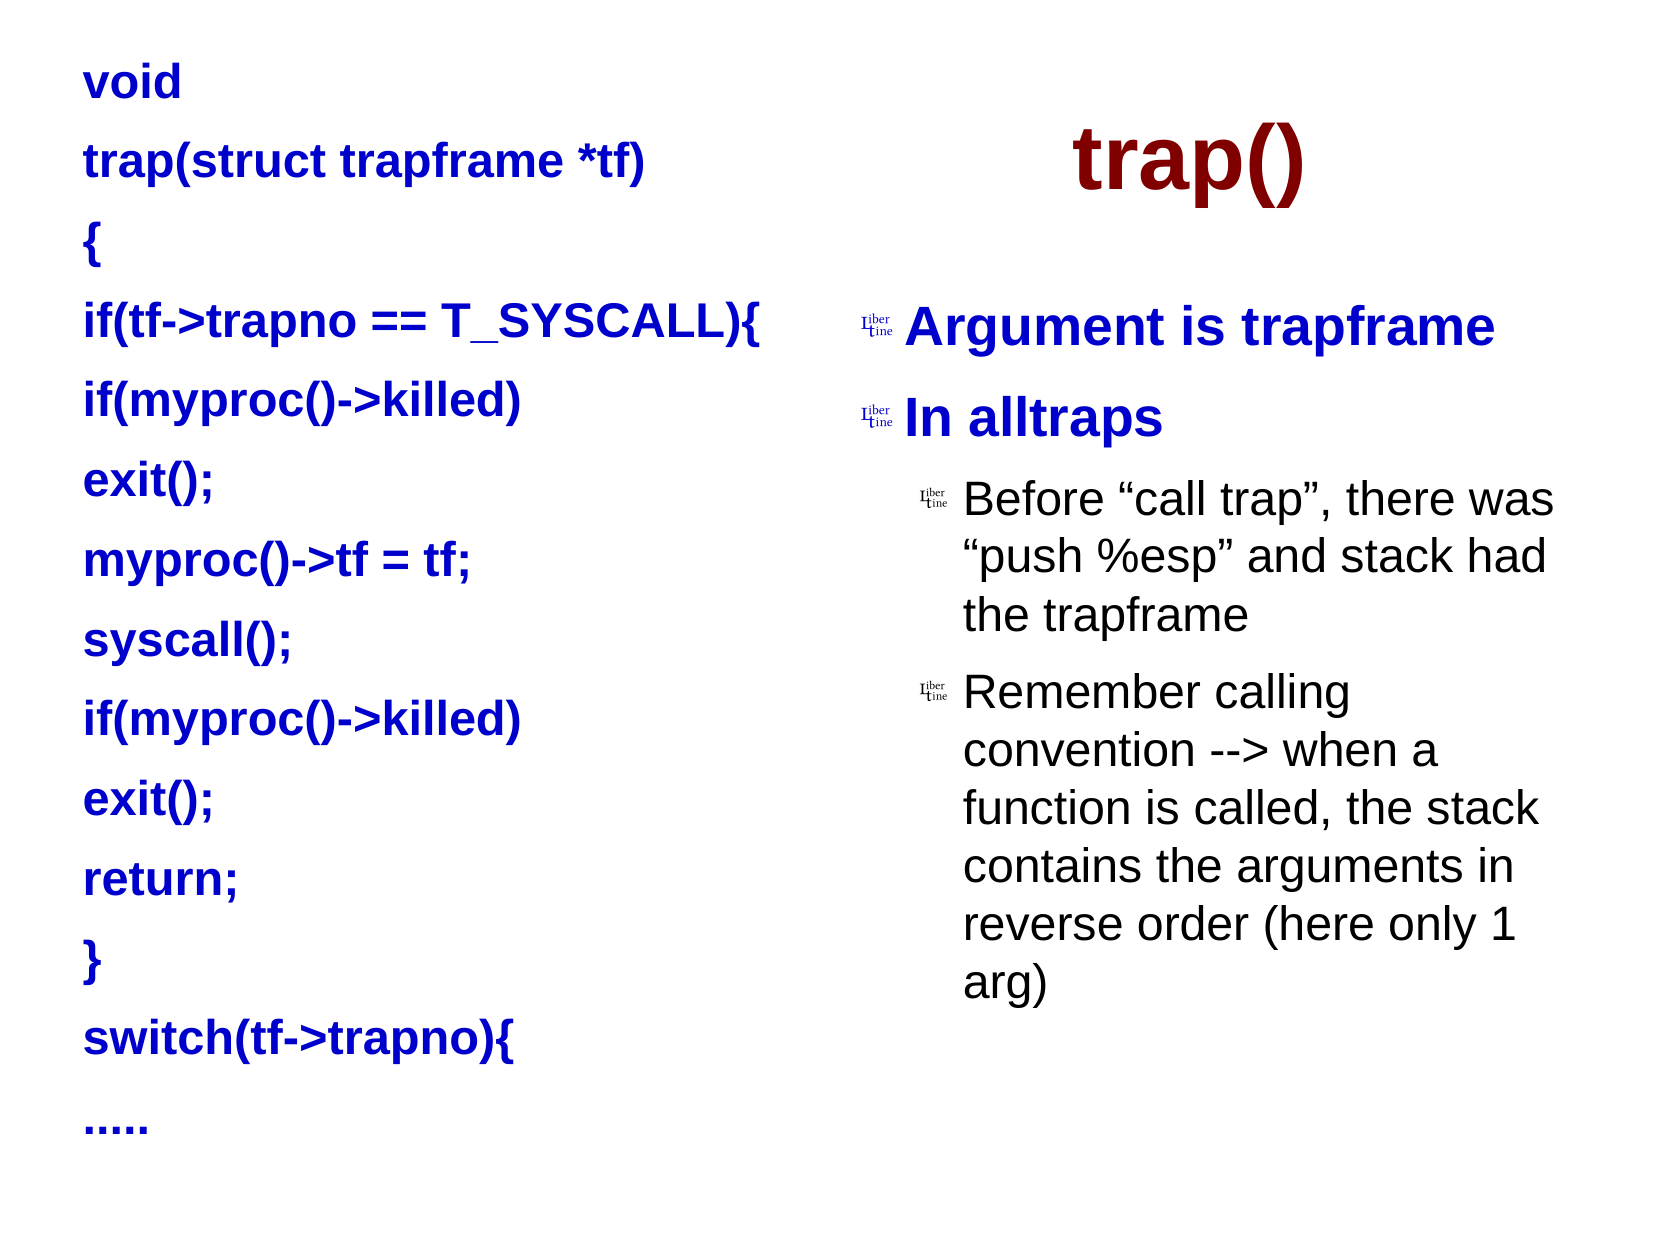

void
trap(struct trapframe *tf)
{
if(tf->trapno == T_SYSCALL){
if(myproc()->killed)
exit();
myproc()->tf = tf;
syscall();
if(myproc()->killed)
exit();
return;
}
switch(tf->trapno){
.....
# trap()
Argument is trapframe
In alltraps
Before “call trap”, there was “push %esp” and stack had the trapframe
Remember calling convention --> when a function is called, the stack contains the arguments in reverse order (here only 1 arg)